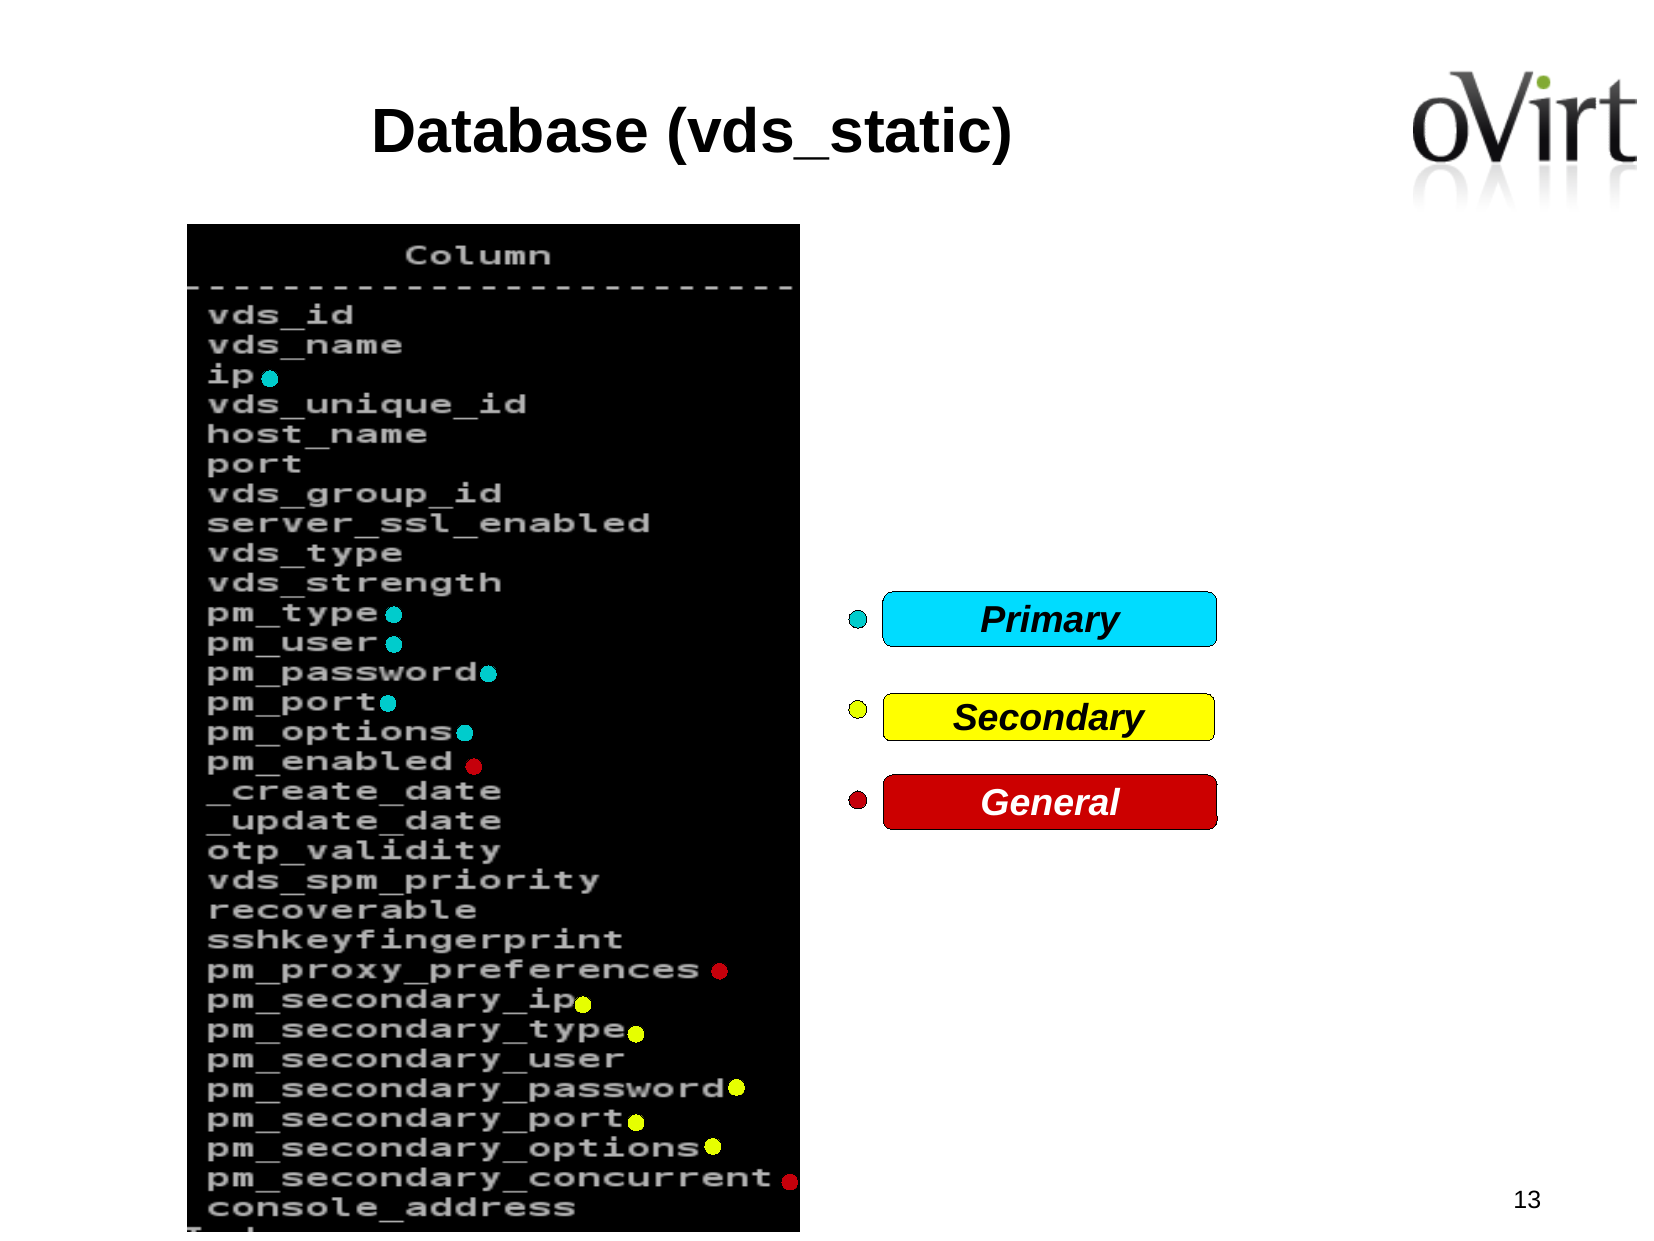

# Database (vds_static)
Primary
Secondary
General
General